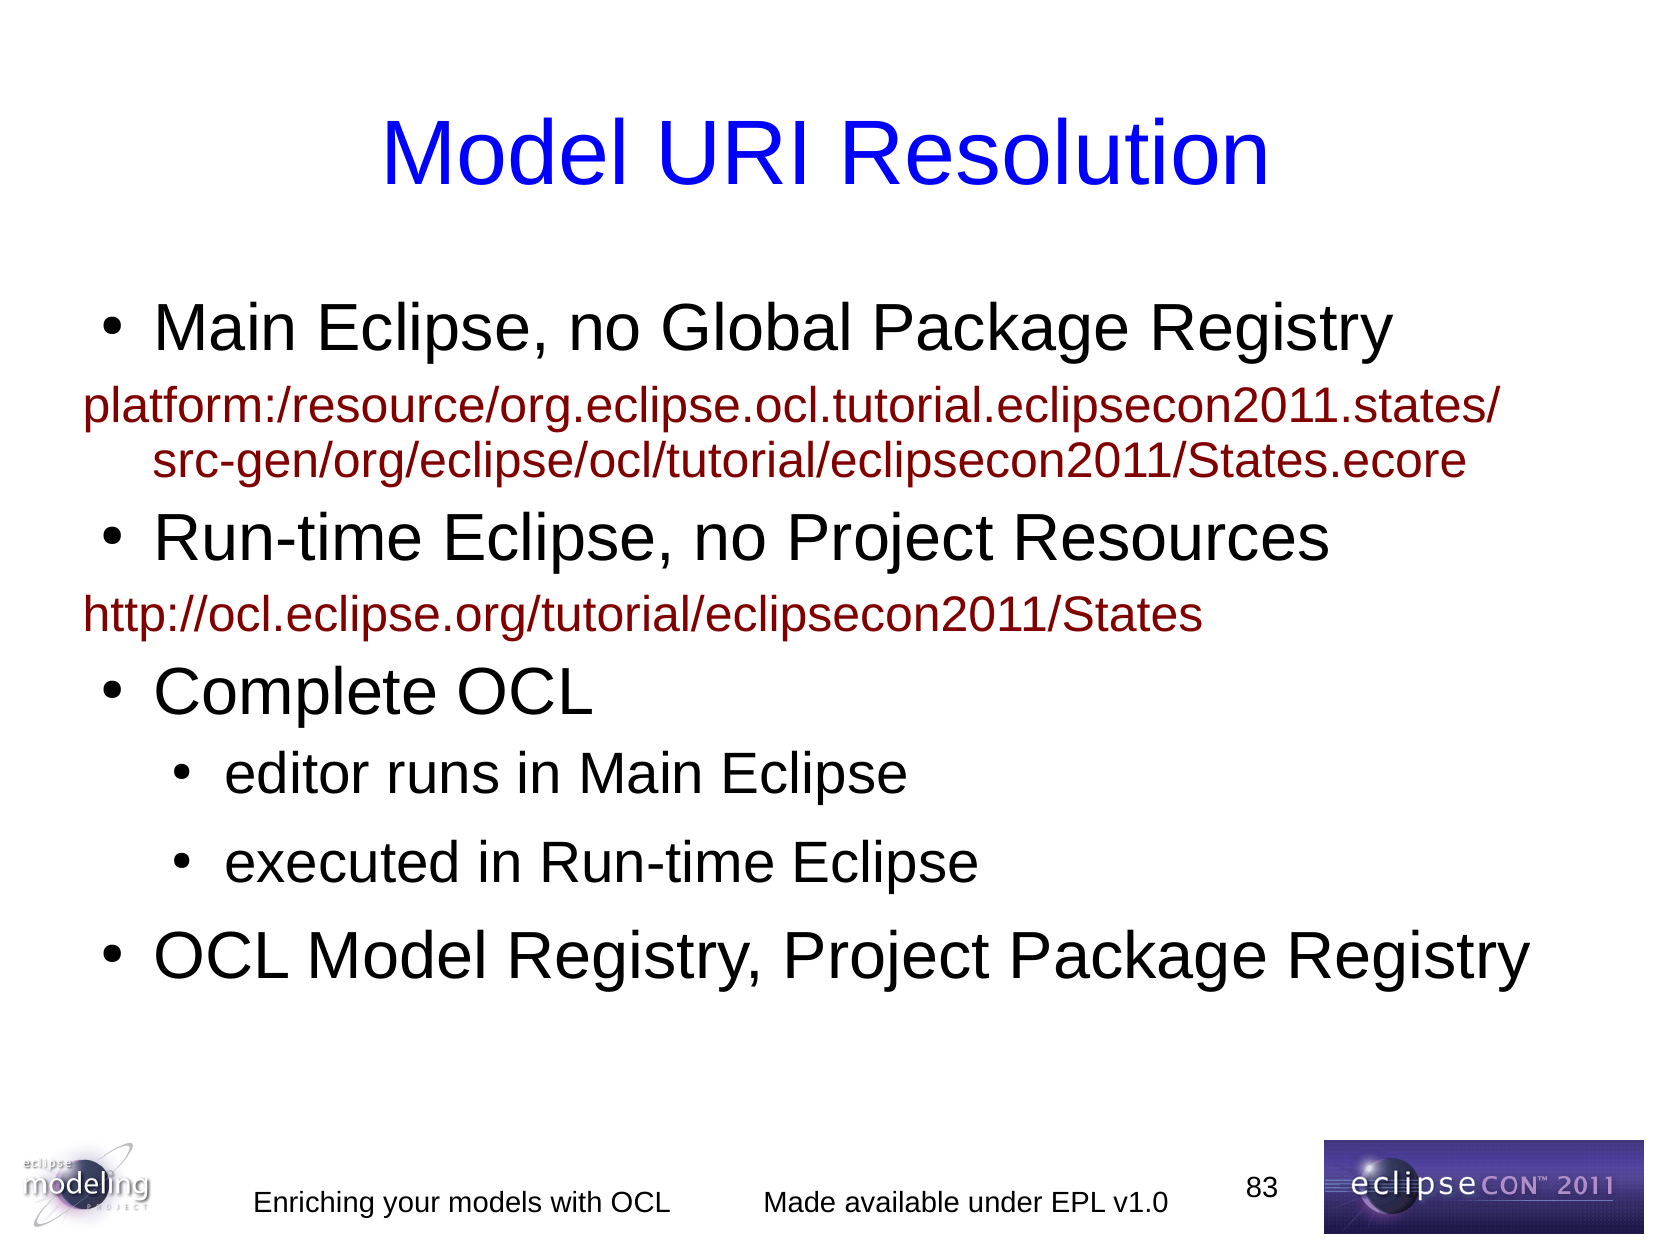

# Model URI Resolution
Main Eclipse, no Global Package Registry
platform:/resource/org.eclipse.ocl.tutorial.eclipsecon2011.states/
 src-gen/org/eclipse/ocl/tutorial/eclipsecon2011/States.ecore
Run-time Eclipse, no Project Resources
http://ocl.eclipse.org/tutorial/eclipsecon2011/States
Complete OCL
editor runs in Main Eclipse
executed in Run-time Eclipse
OCL Model Registry, Project Package Registry
83
Enriching your models with OCL